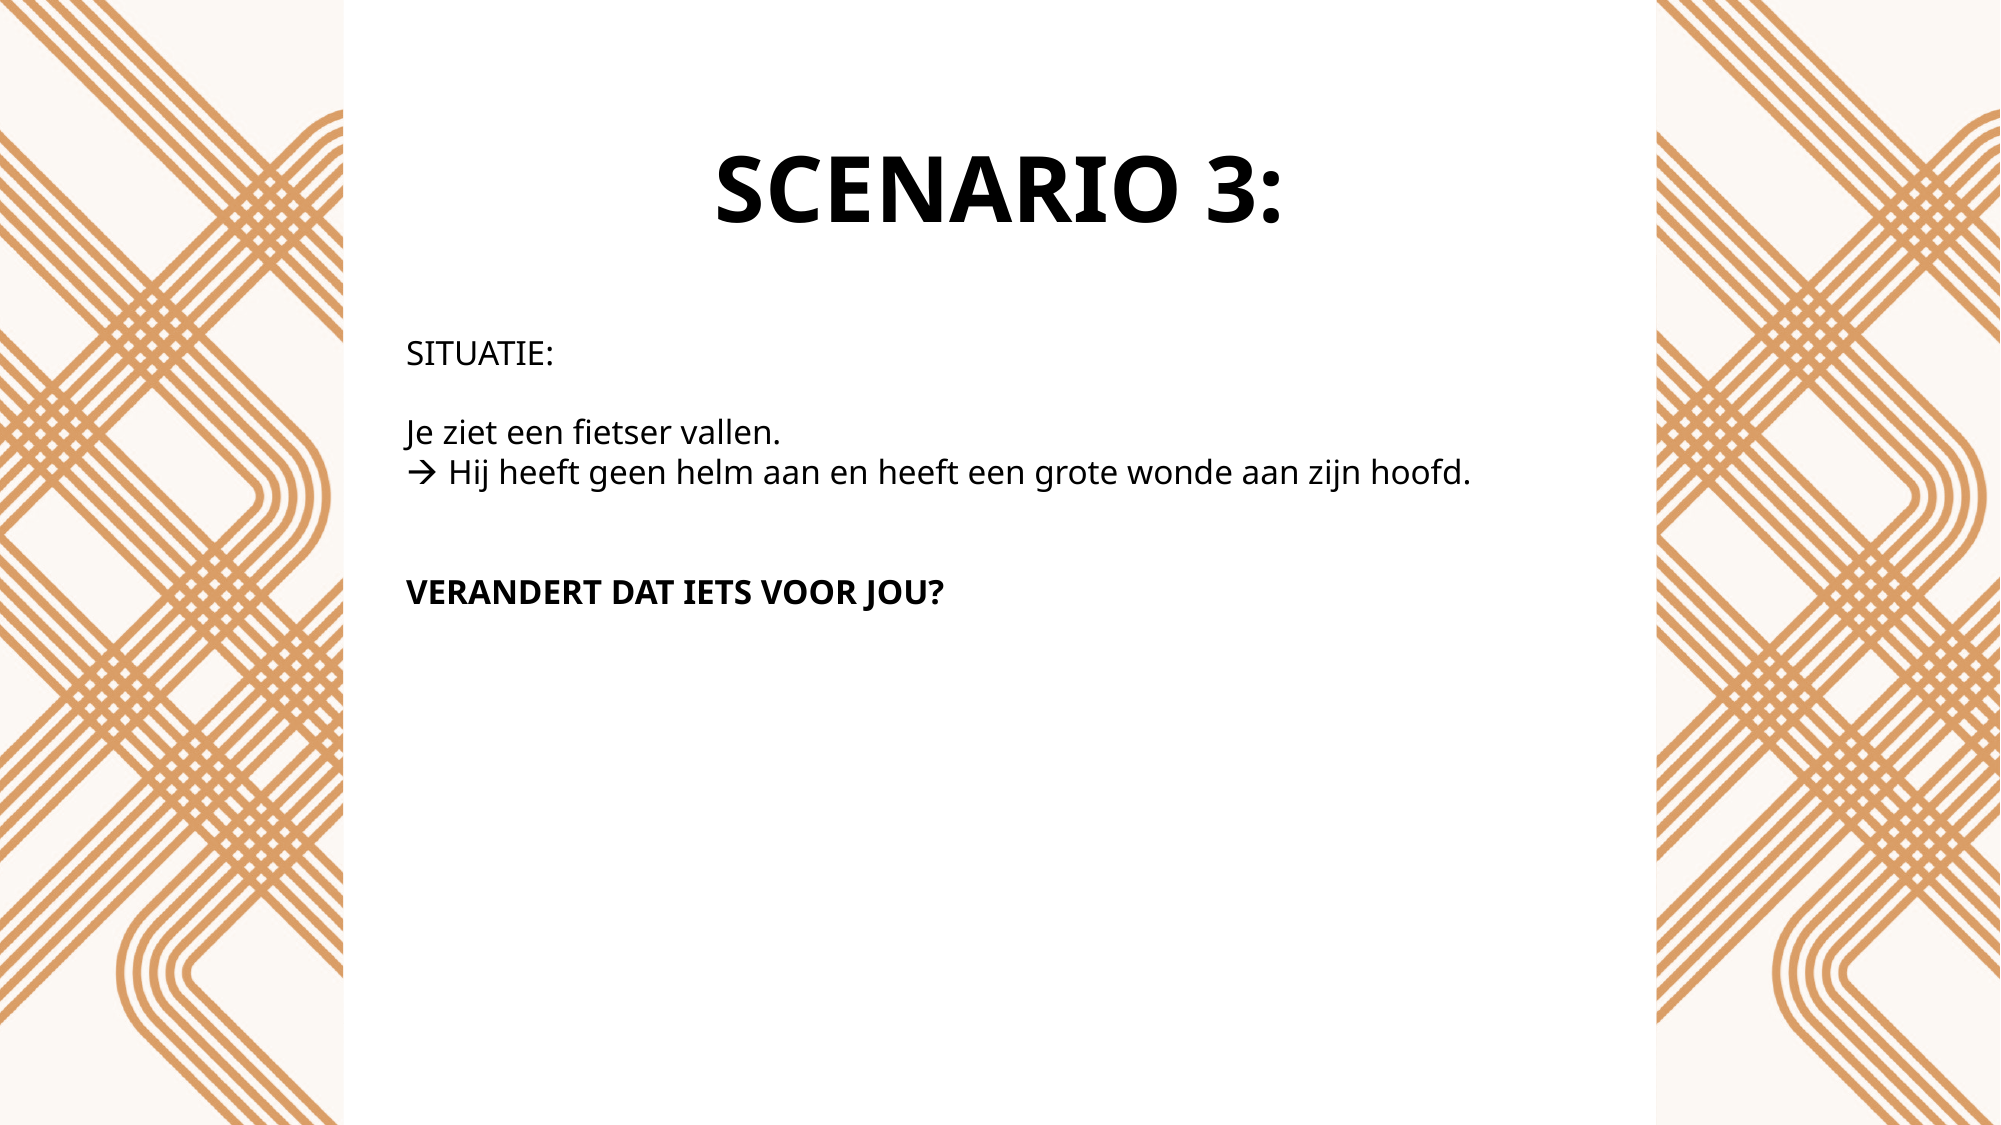

# SCENARIO 3:
SITUATIE:
Je ziet een fietser vallen.
 Hij heeft geen helm aan en heeft een grote wonde aan zijn hoofd.
VERANDERT DAT IETS VOOR JOU?